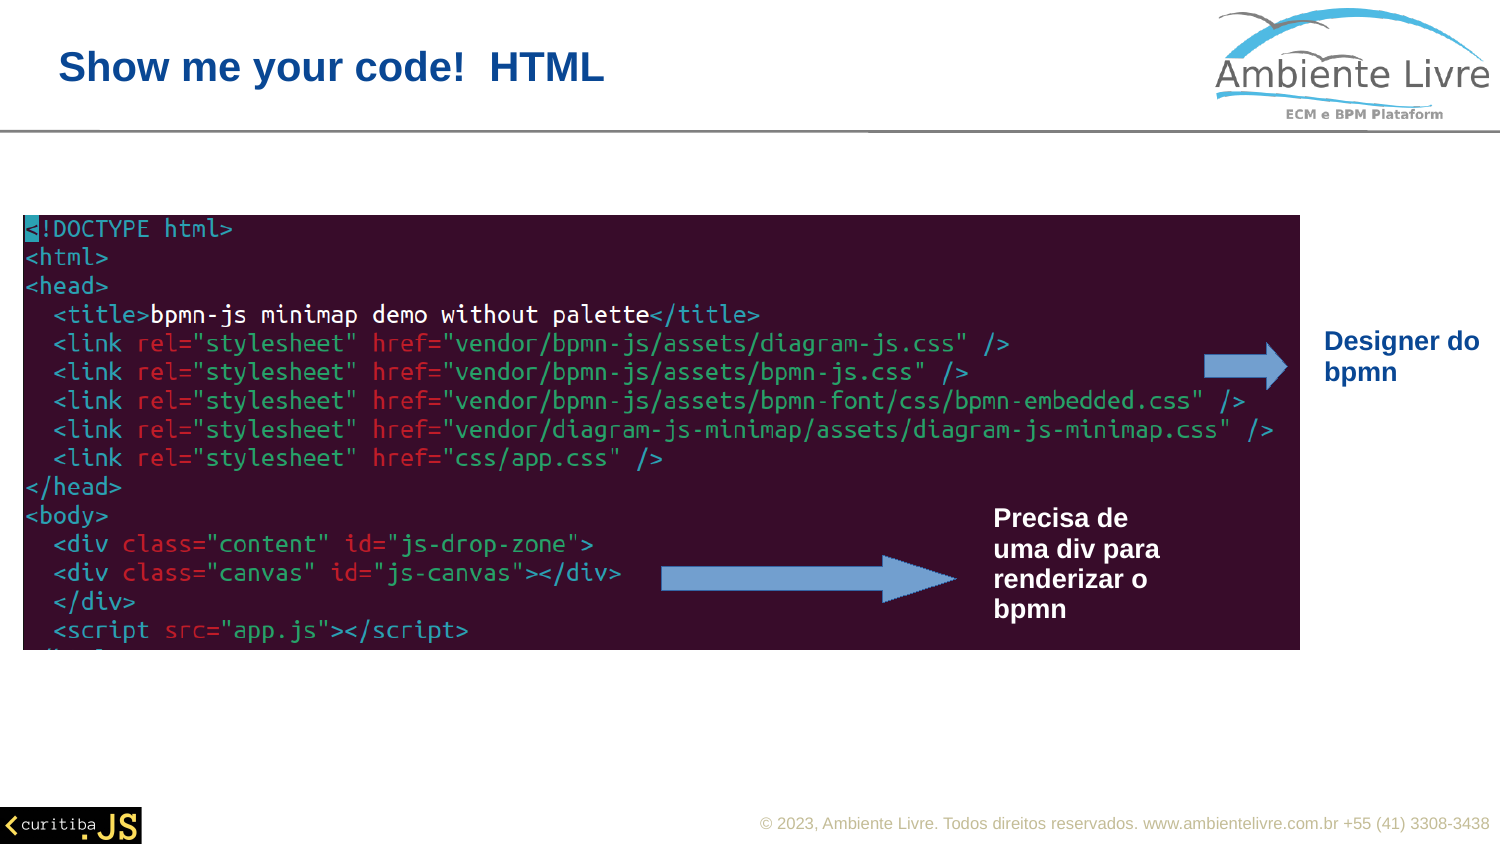

# Show me your code! HTML
Designer do bpmn
Precisa de uma div para renderizar o bpmn